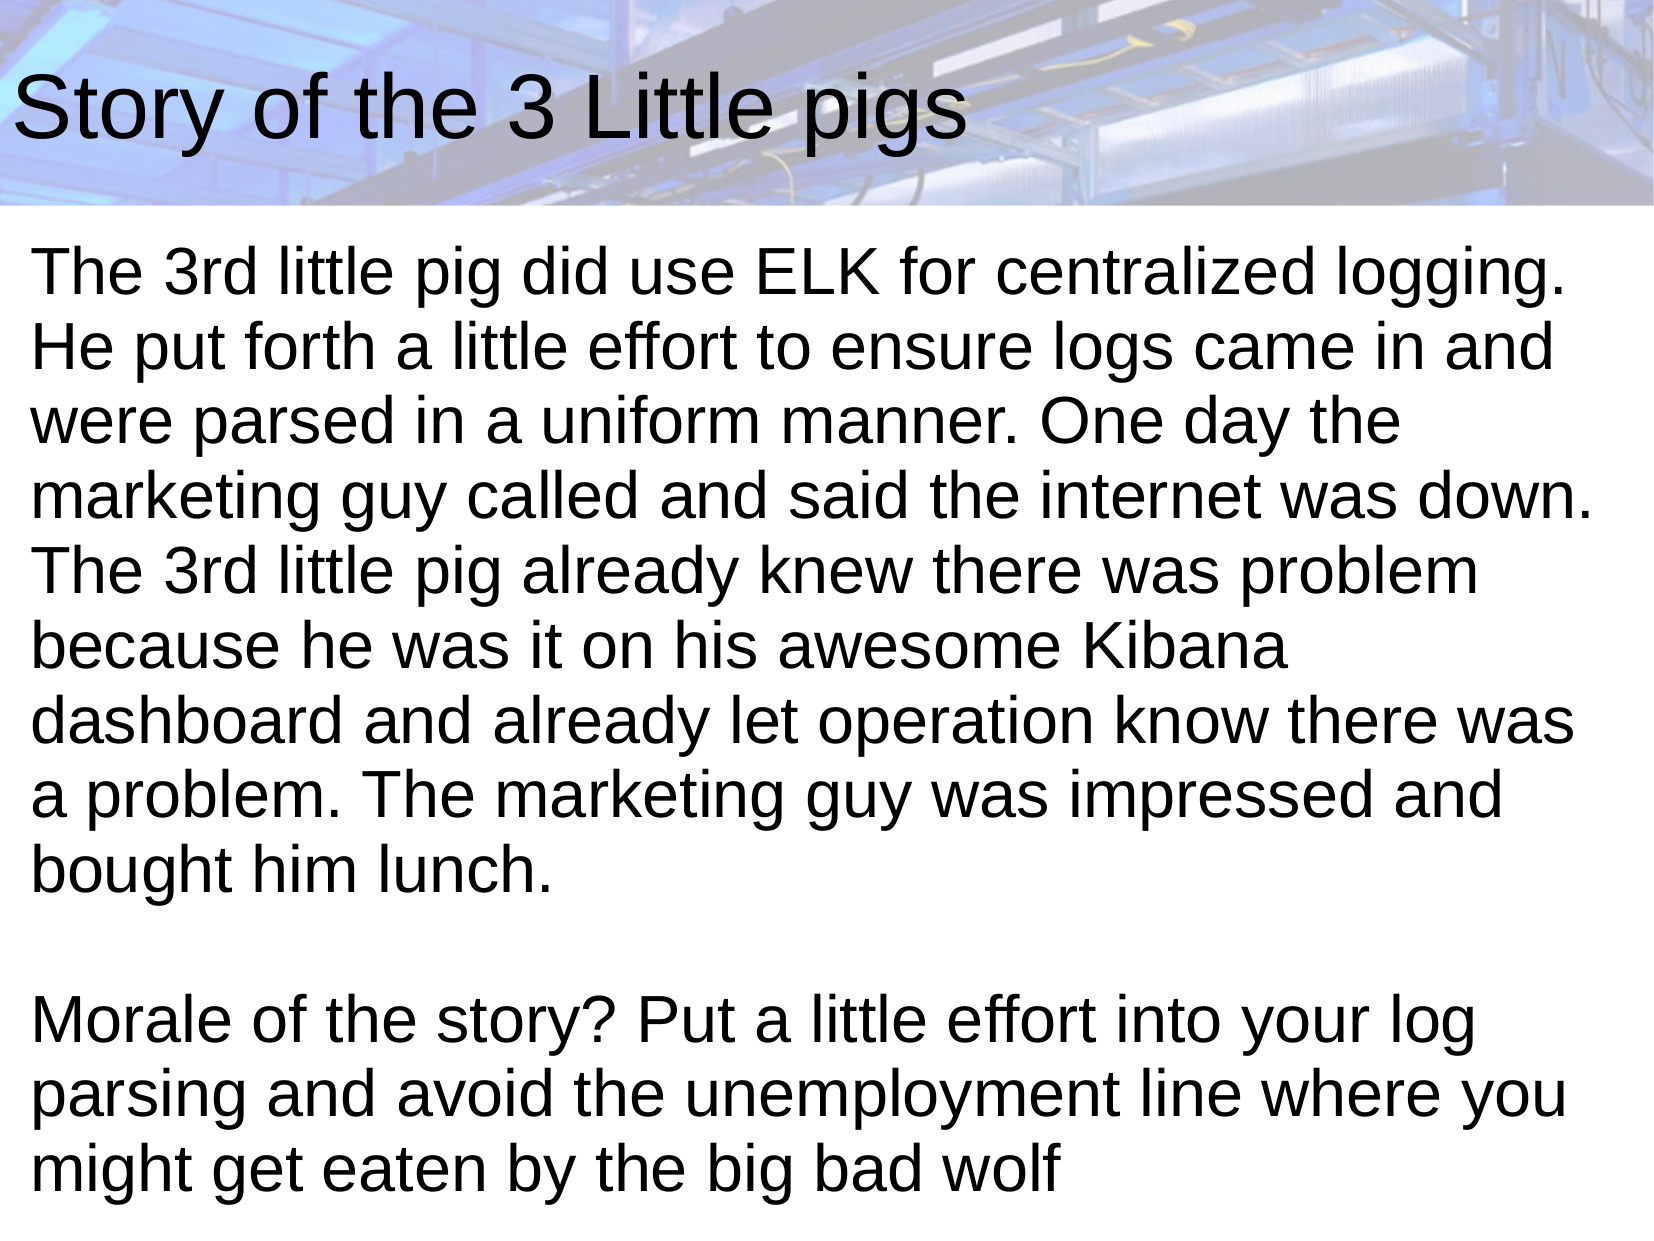

# Story of the 3 Little pigs
The 3rd little pig did use ELK for centralized logging. He put forth a little effort to ensure logs came in and were parsed in a uniform manner. One day the marketing guy called and said the internet was down. The 3rd little pig already knew there was problem because he was it on his awesome Kibana dashboard and already let operation know there was a problem. The marketing guy was impressed and bought him lunch.
Morale of the story? Put a little effort into your log parsing and avoid the unemployment line where you might get eaten by the big bad wolf